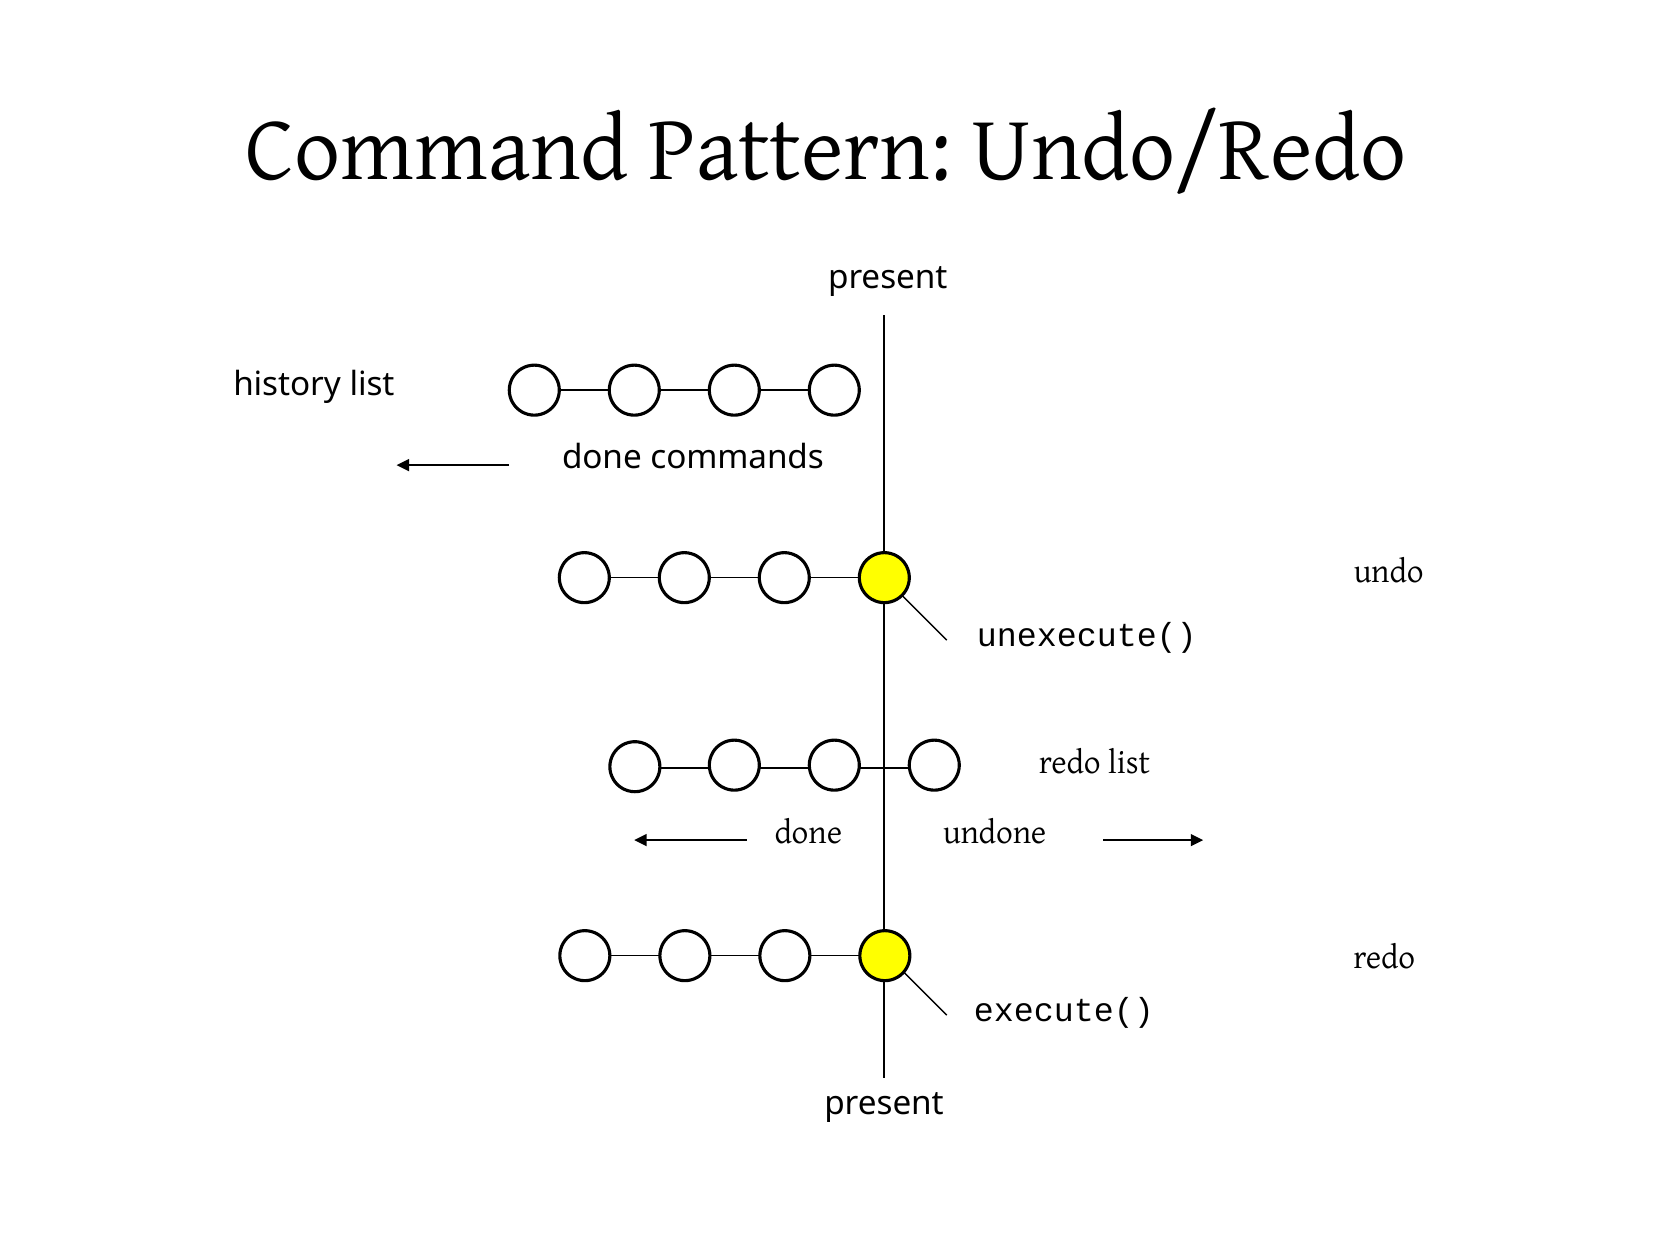

# Command Pattern: Undo/Redo
present
history list
done commands
undo
unexecute()
redo list
done
undone
redo
execute()
present